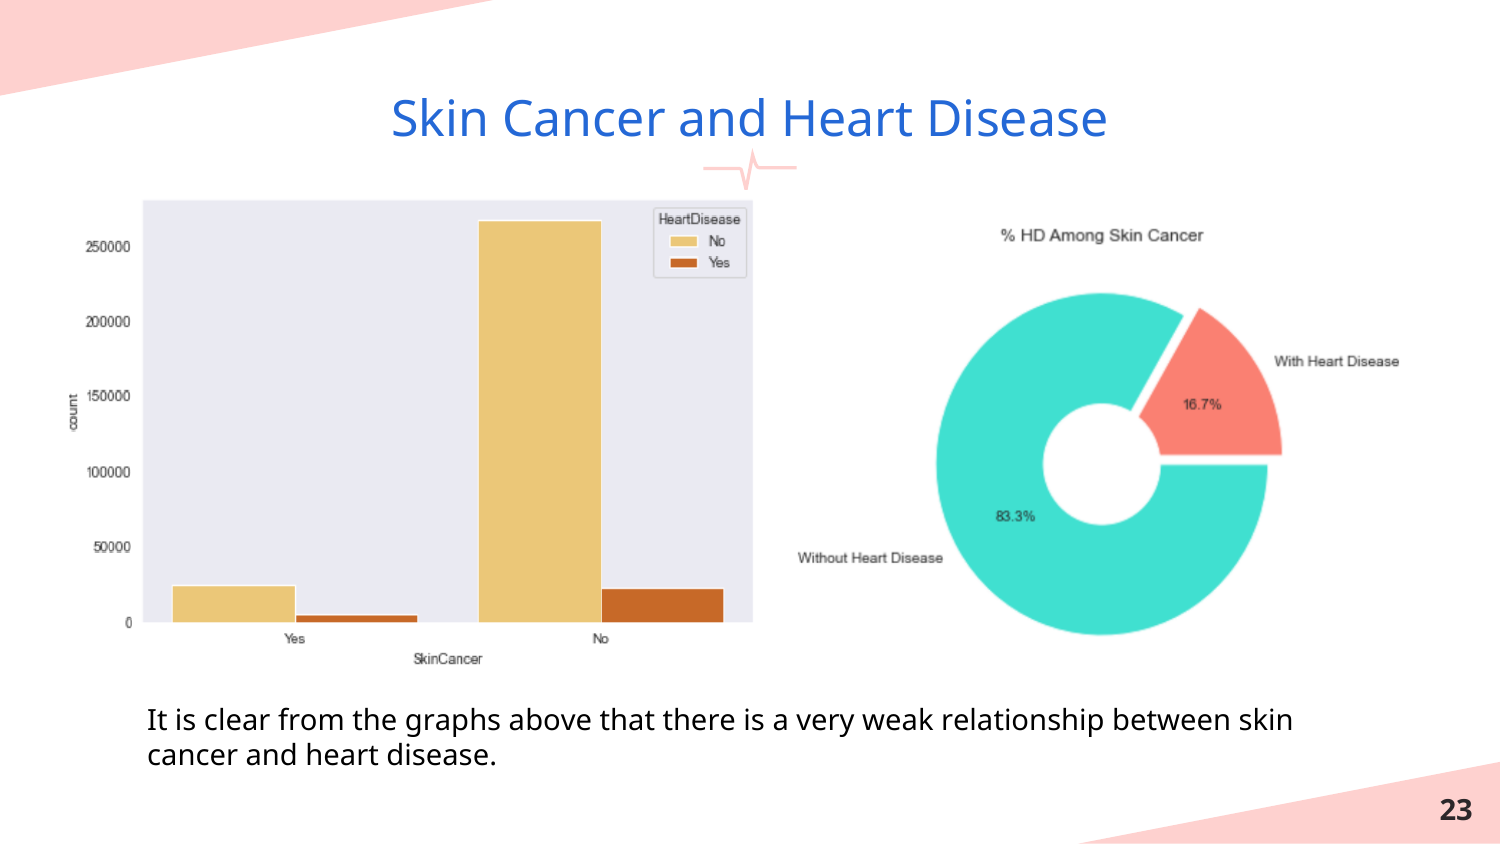

# Skin Cancer and Heart Disease
It is clear from the graphs above that there is a very weak relationship between skin cancer and heart disease.
23